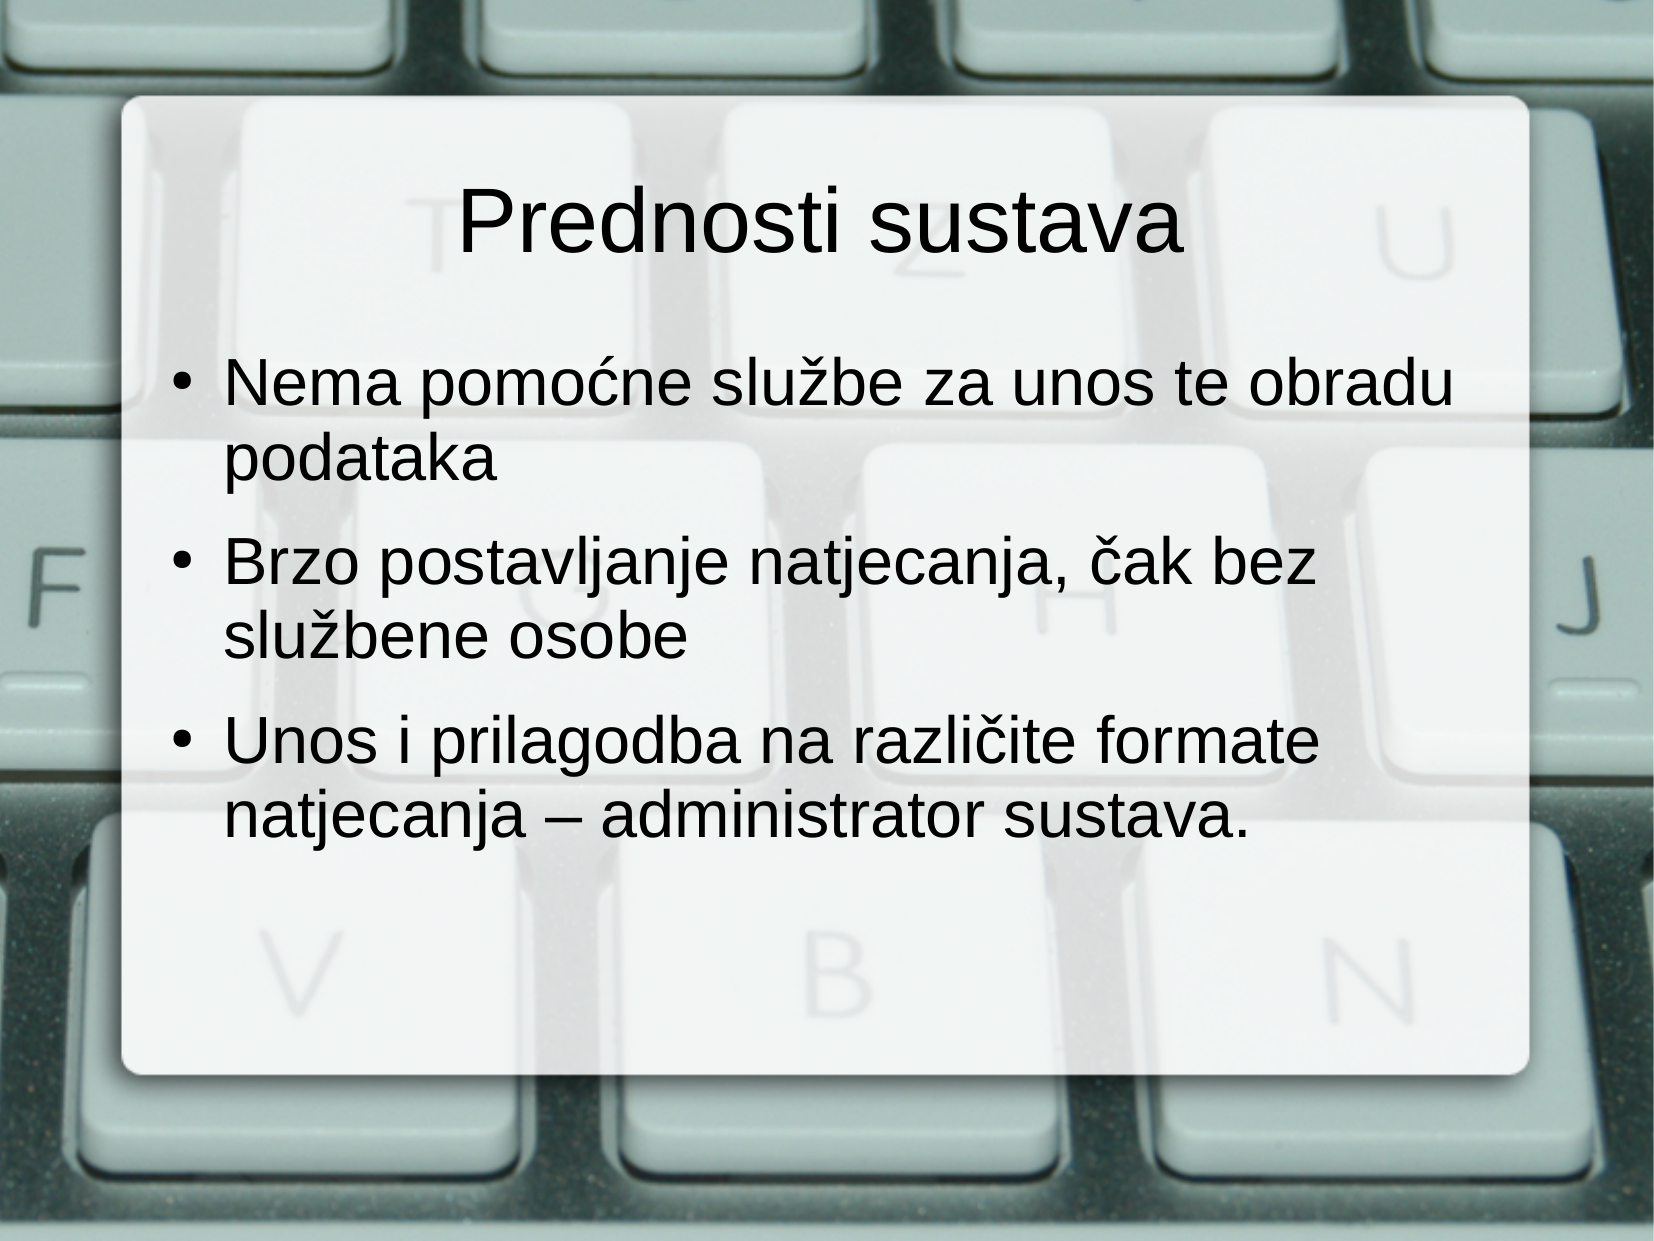

# Prednosti sustava
Nema pomoćne službe za unos te obradu podataka
Brzo postavljanje natjecanja, čak bez službene osobe
Unos i prilagodba na različite formate natjecanja – administrator sustava.